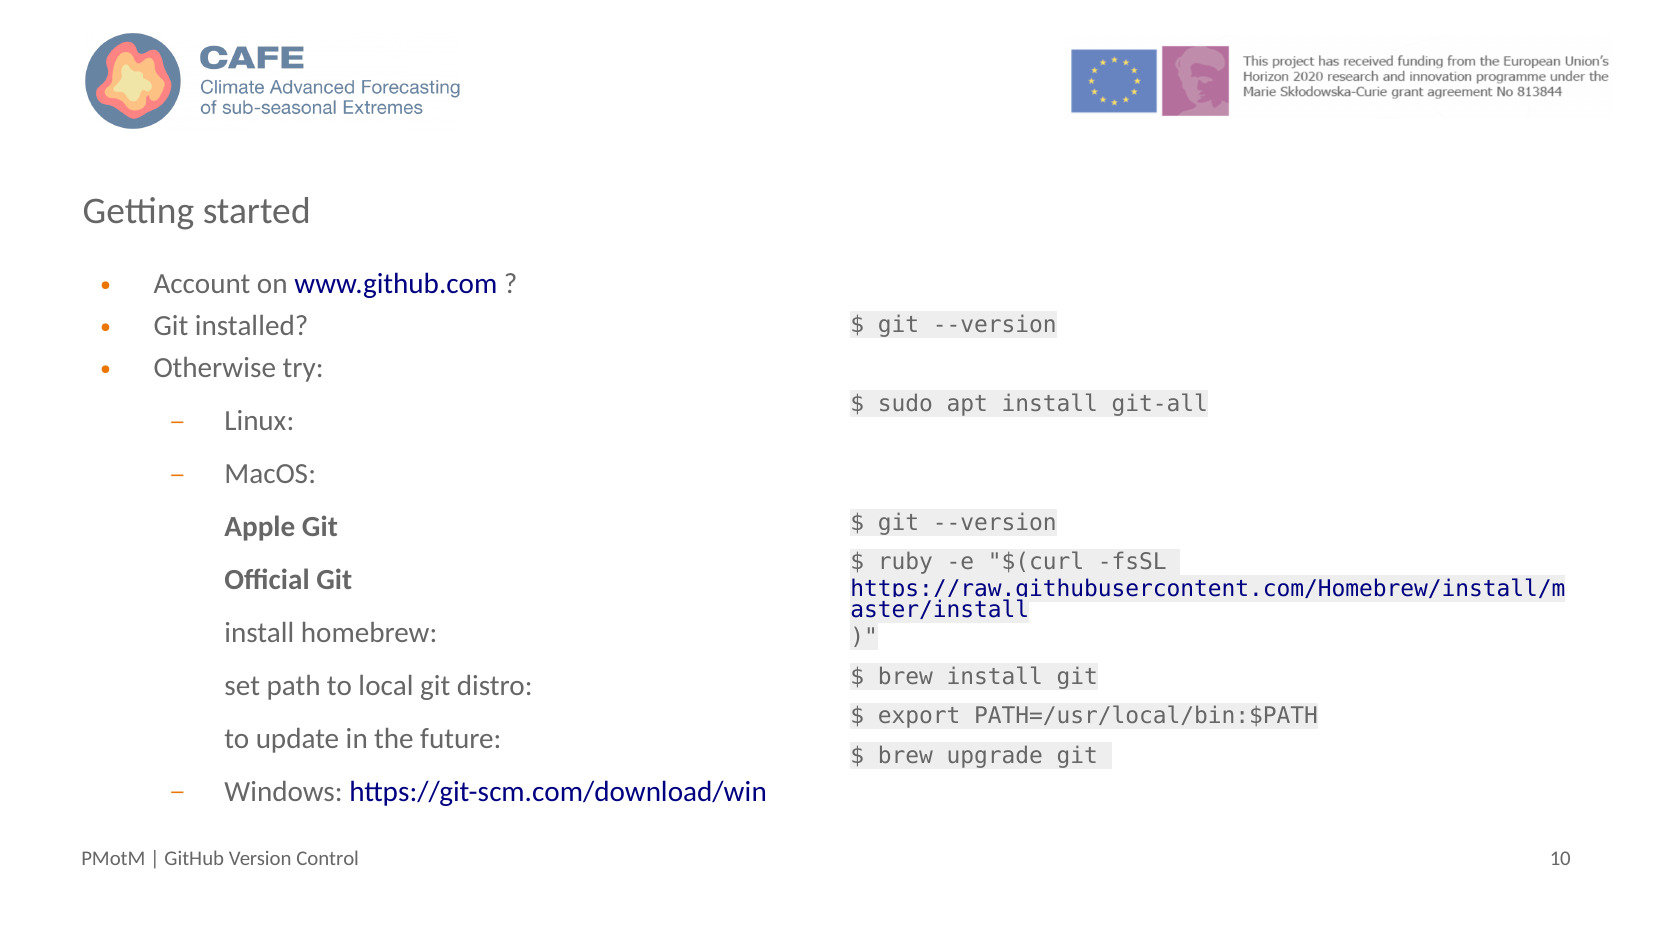

# Getting started
Account on www.github.com ?
Git installed?
Otherwise try:
Linux:
MacOS:
Apple Git
Official Git
install homebrew:
set path to local git distro:
to update in the future:
Windows: https://git-scm.com/download/win
$ git --version
$ sudo apt install git-all
$ git --version
$ ruby -e "$(curl -fsSL https://raw.githubusercontent.com/Homebrew/install/master/install)"
$ brew install git
$ export PATH=/usr/local/bin:$PATH
$ brew upgrade git
PMotM | GitHub Version Control
10